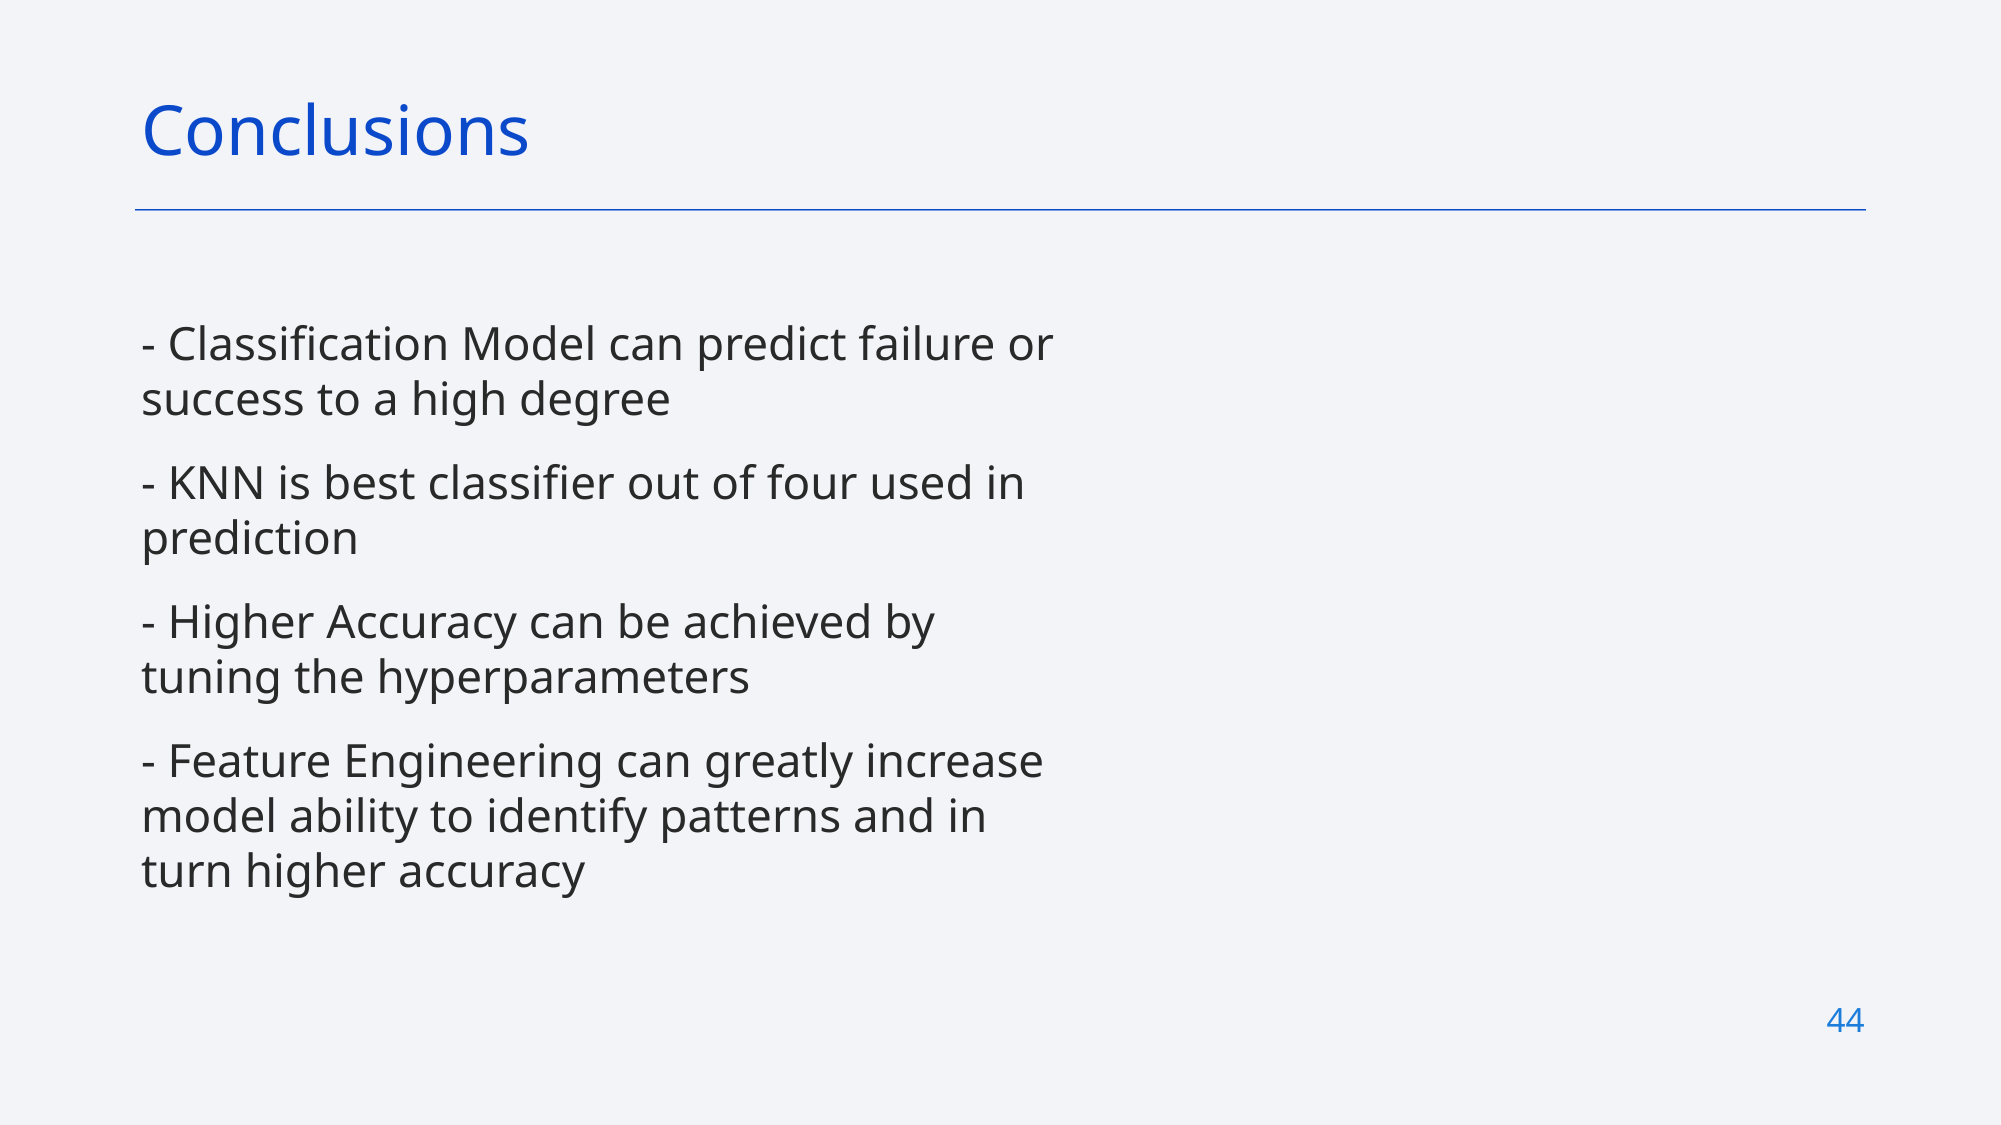

Conclusions
# - Classification Model can predict failure or success to a high degree
- KNN is best classifier out of four used in prediction
- Higher Accuracy can be achieved by tuning the hyperparameters
- Feature Engineering can greatly increase model ability to identify patterns and in turn higher accuracy
44